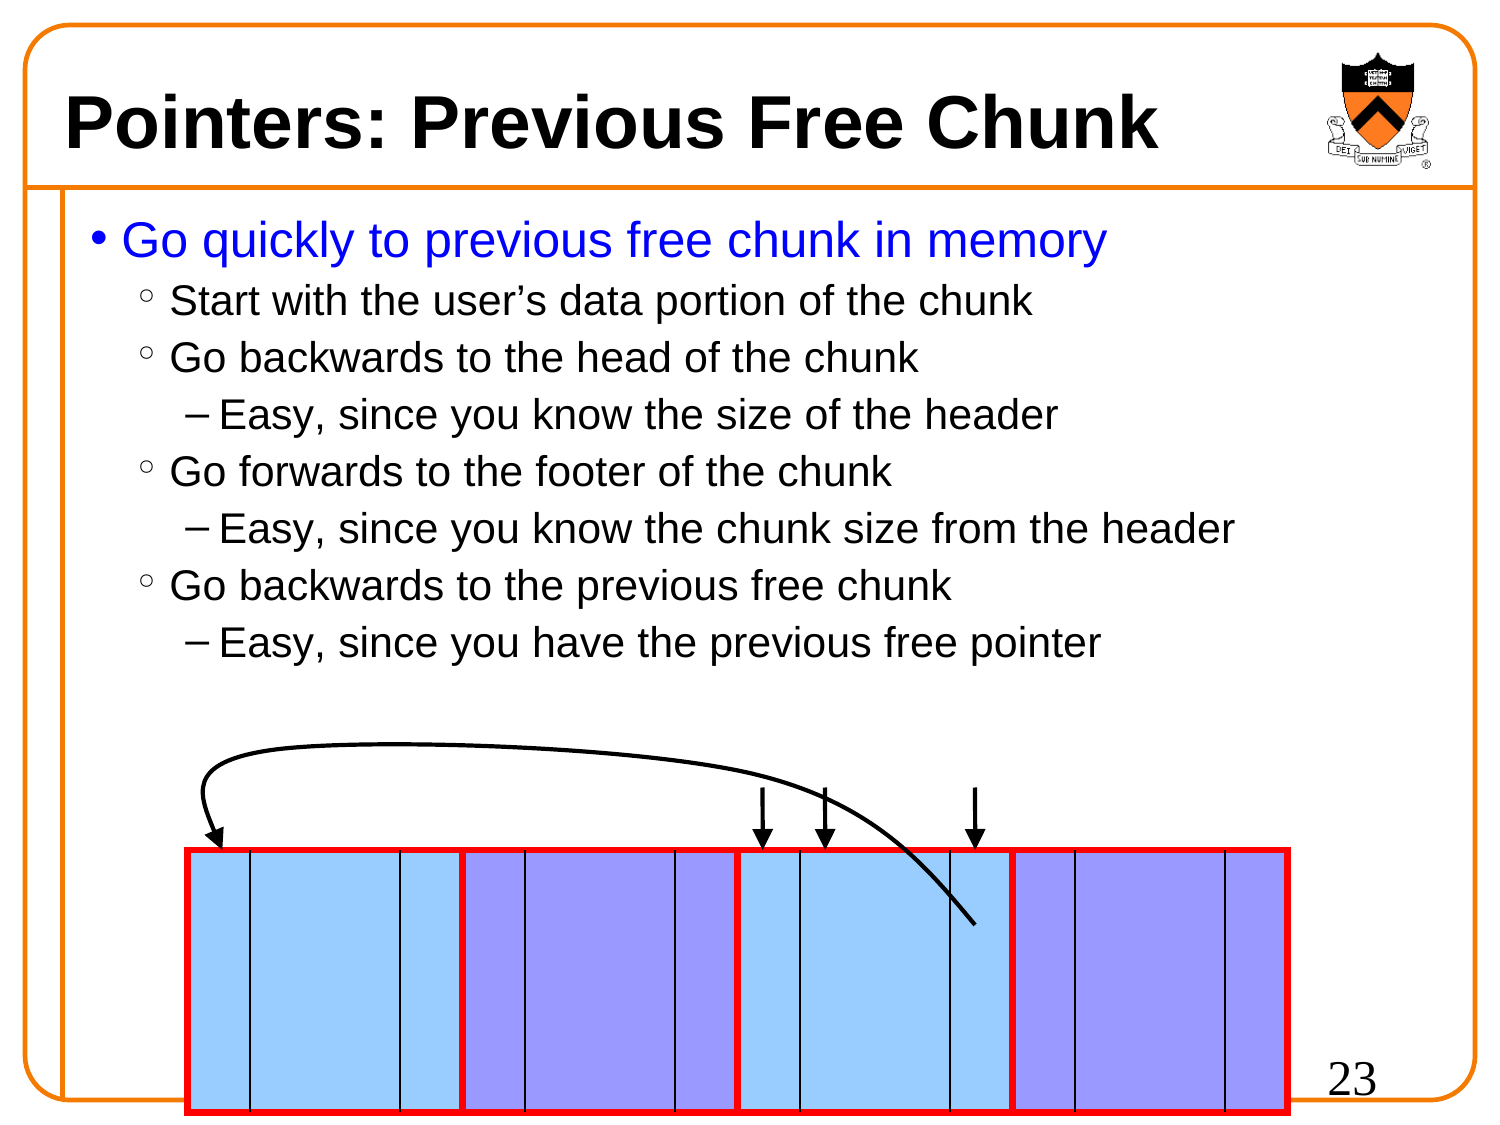

# Pointers: Previous Free Chunk
Go quickly to previous free chunk in memory
Start with the user’s data portion of the chunk
Go backwards to the head of the chunk
Easy, since you know the size of the header
Go forwards to the footer of the chunk
Easy, since you know the chunk size from the header
Go backwards to the previous free chunk
Easy, since you have the previous free pointer
23